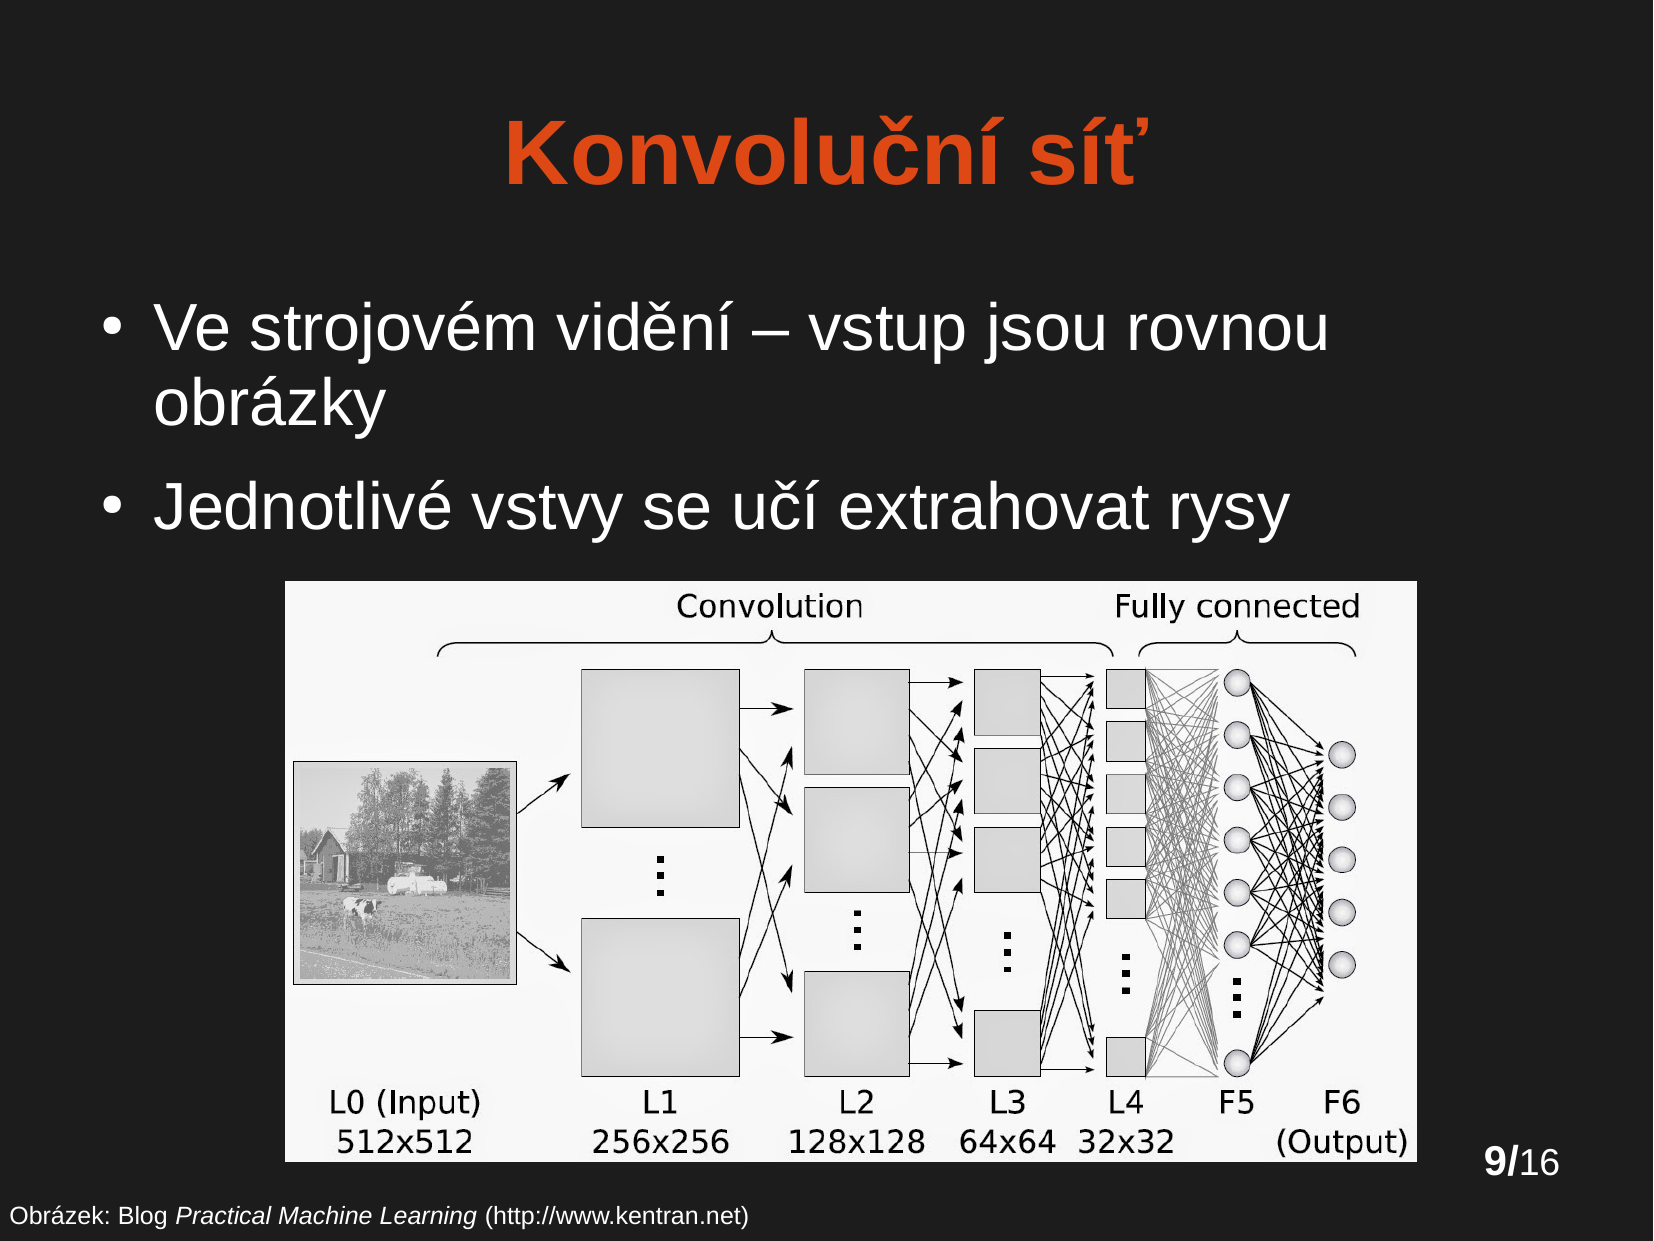

# Konvoluční síť
Ve strojovém vidění – vstup jsou rovnou obrázky
Jednotlivé vstvy se učí extrahovat rysy
Obrázek: Blog Practical Machine Learning (http://www.kentran.net)